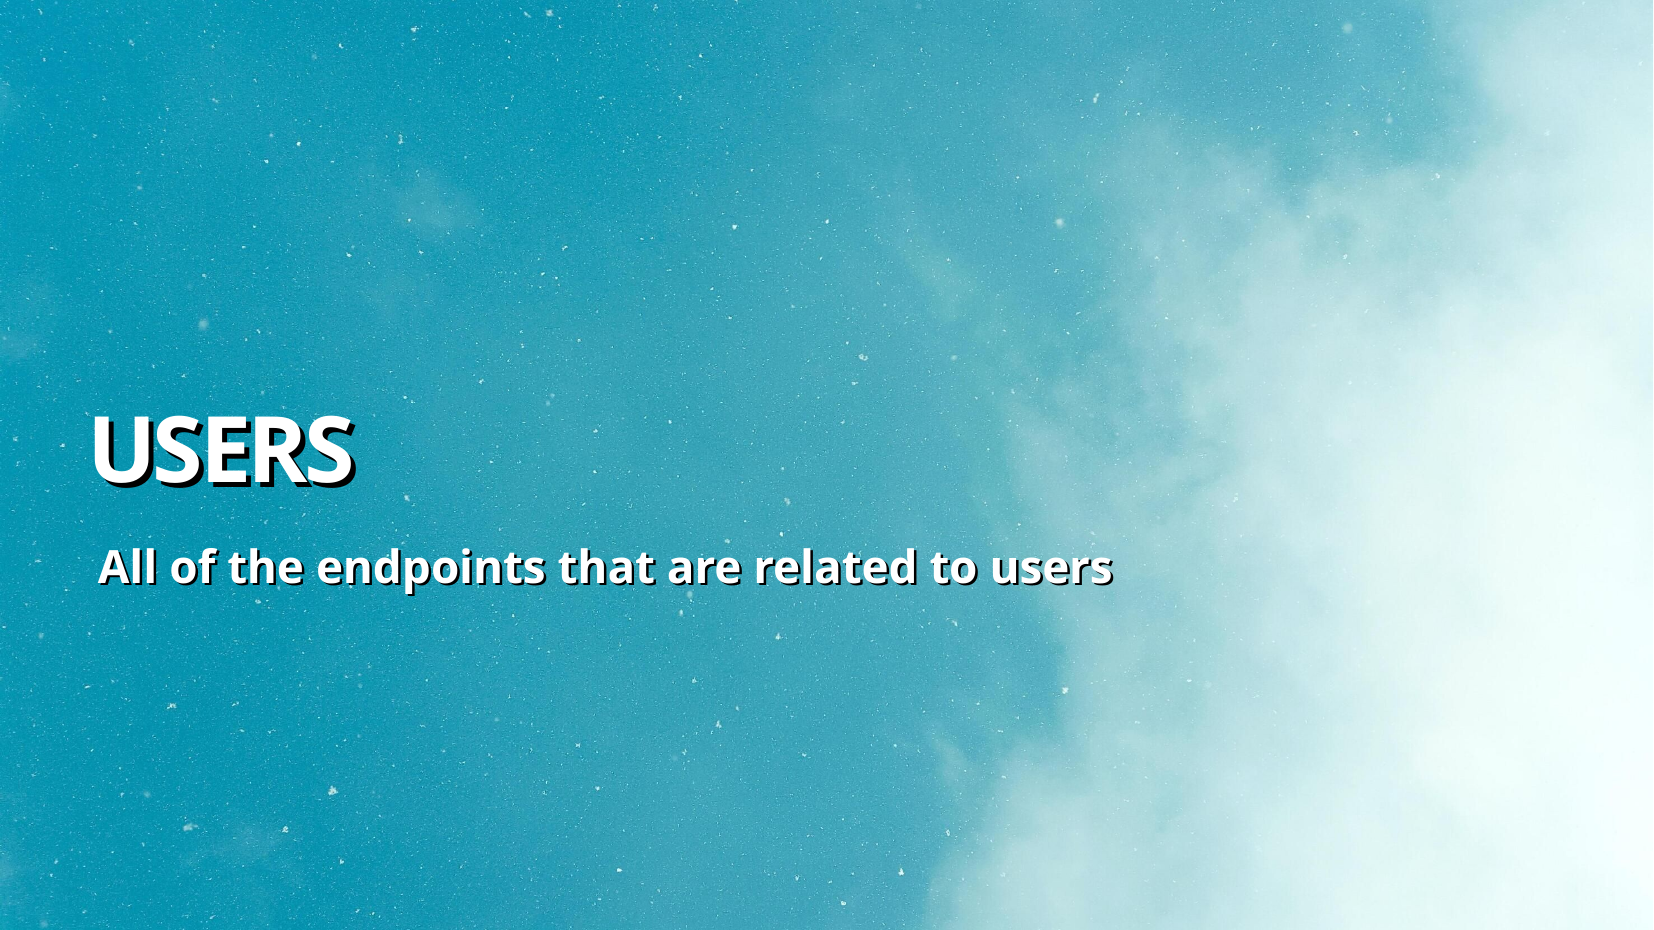

# USERS
All of the endpoints that are related to users